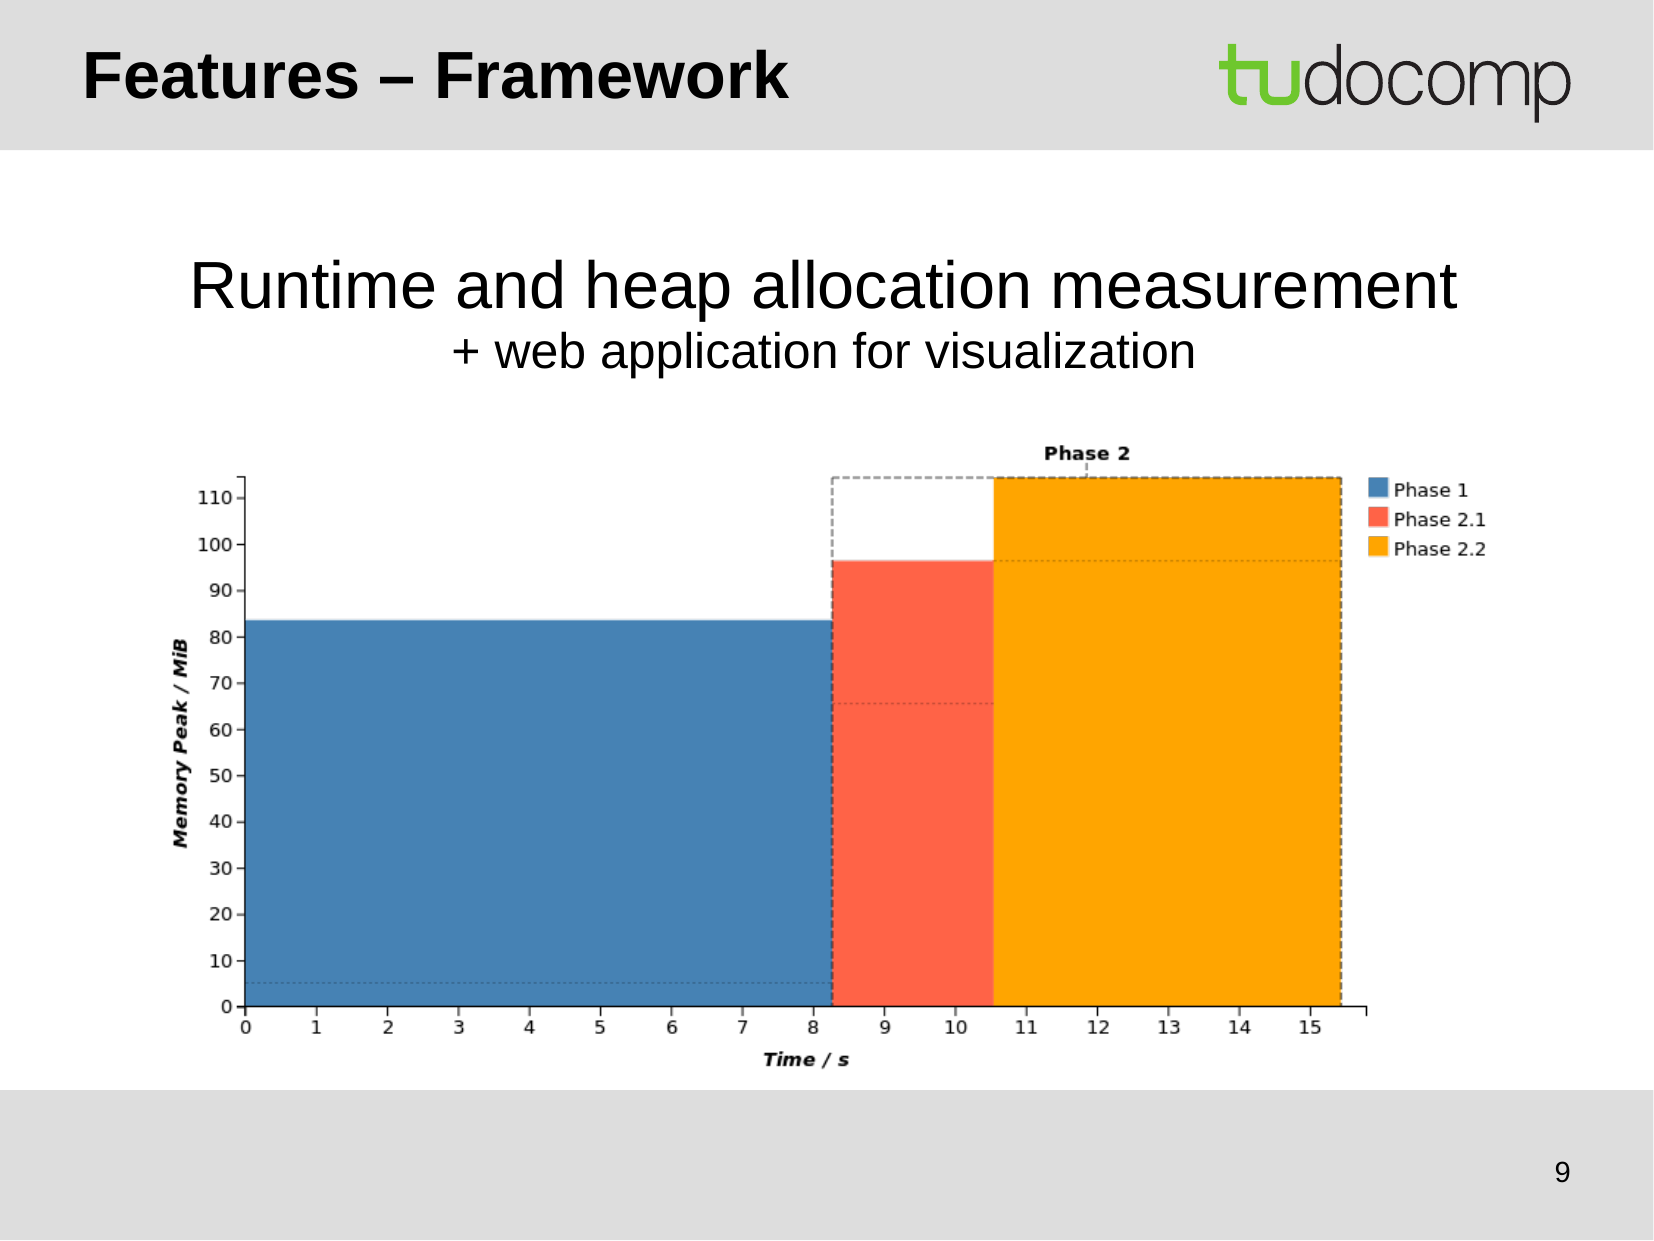

# Features – Framework
Runtime and heap allocation measurement
+ web application for visualization
9